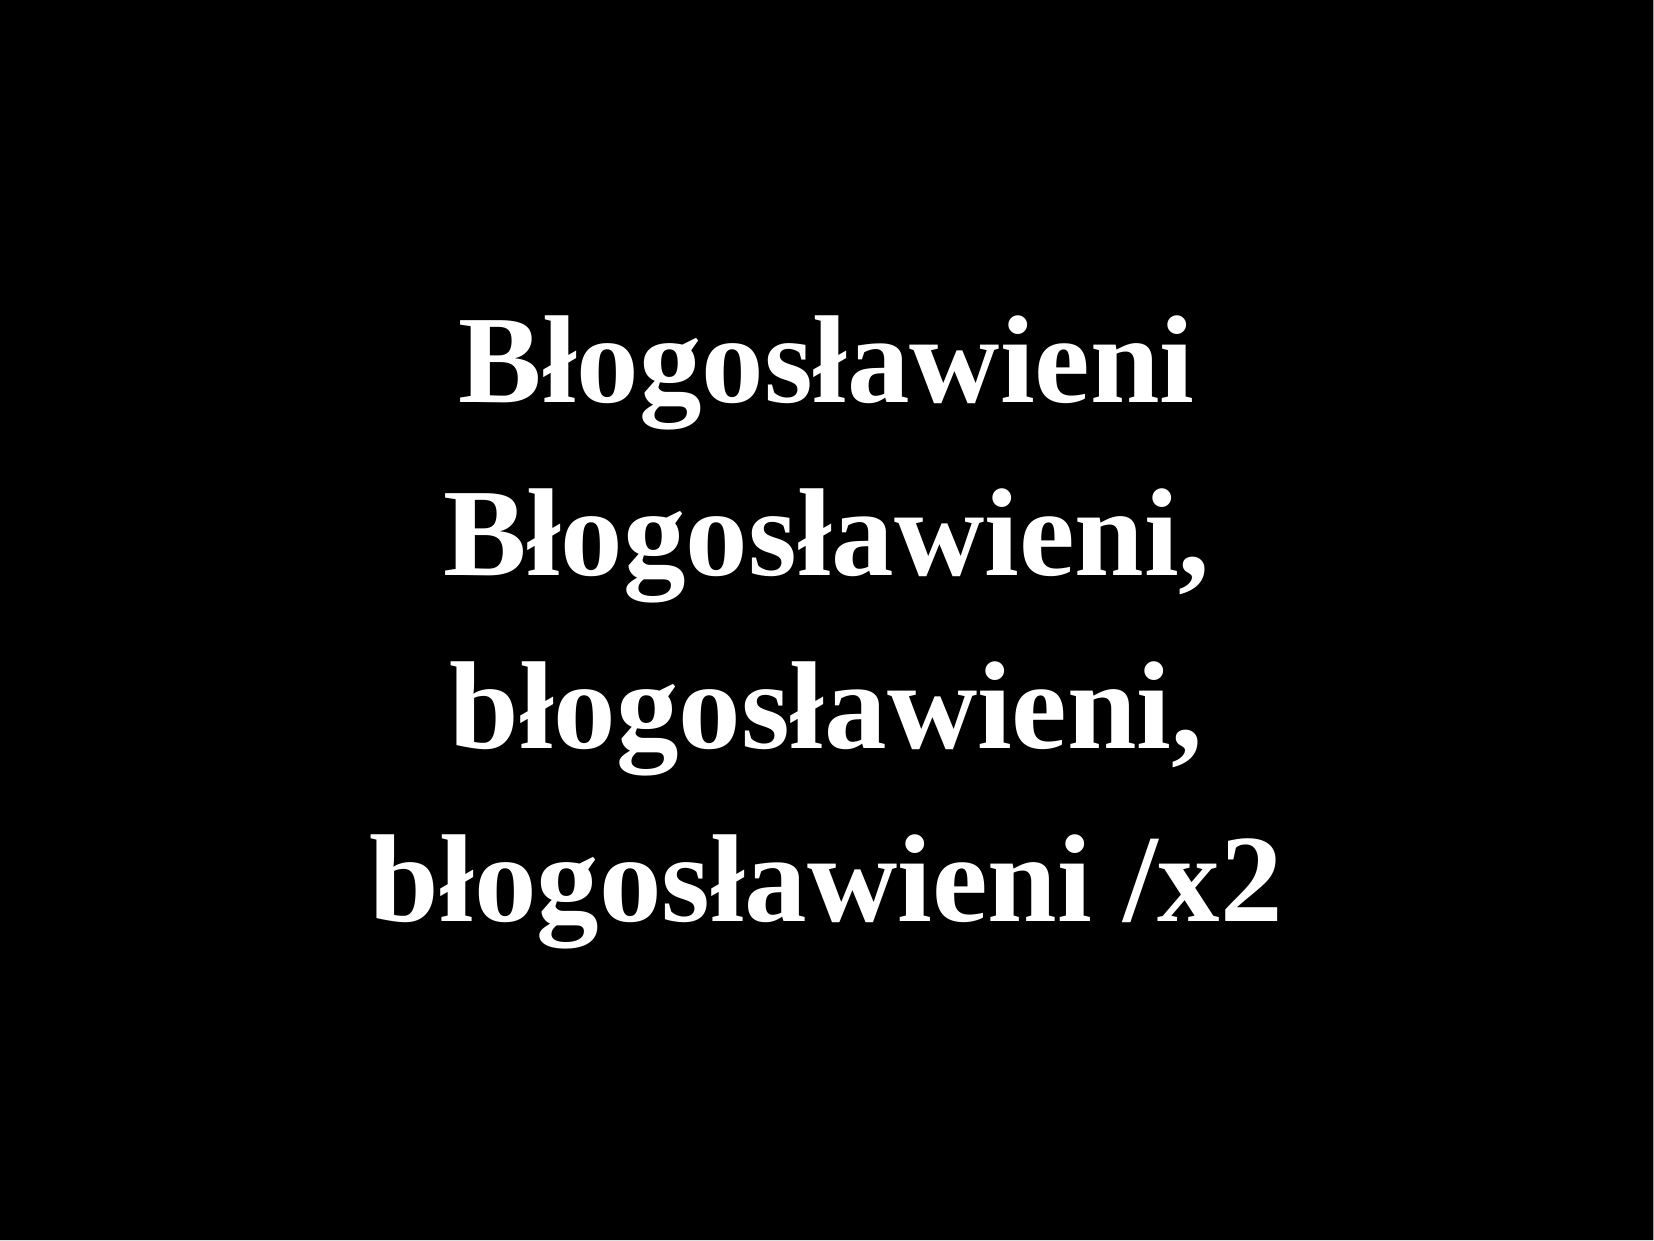

# Błogosławieni ppp Błogosławieni, ppp błogosławieni, ppp błogosławieni /x2